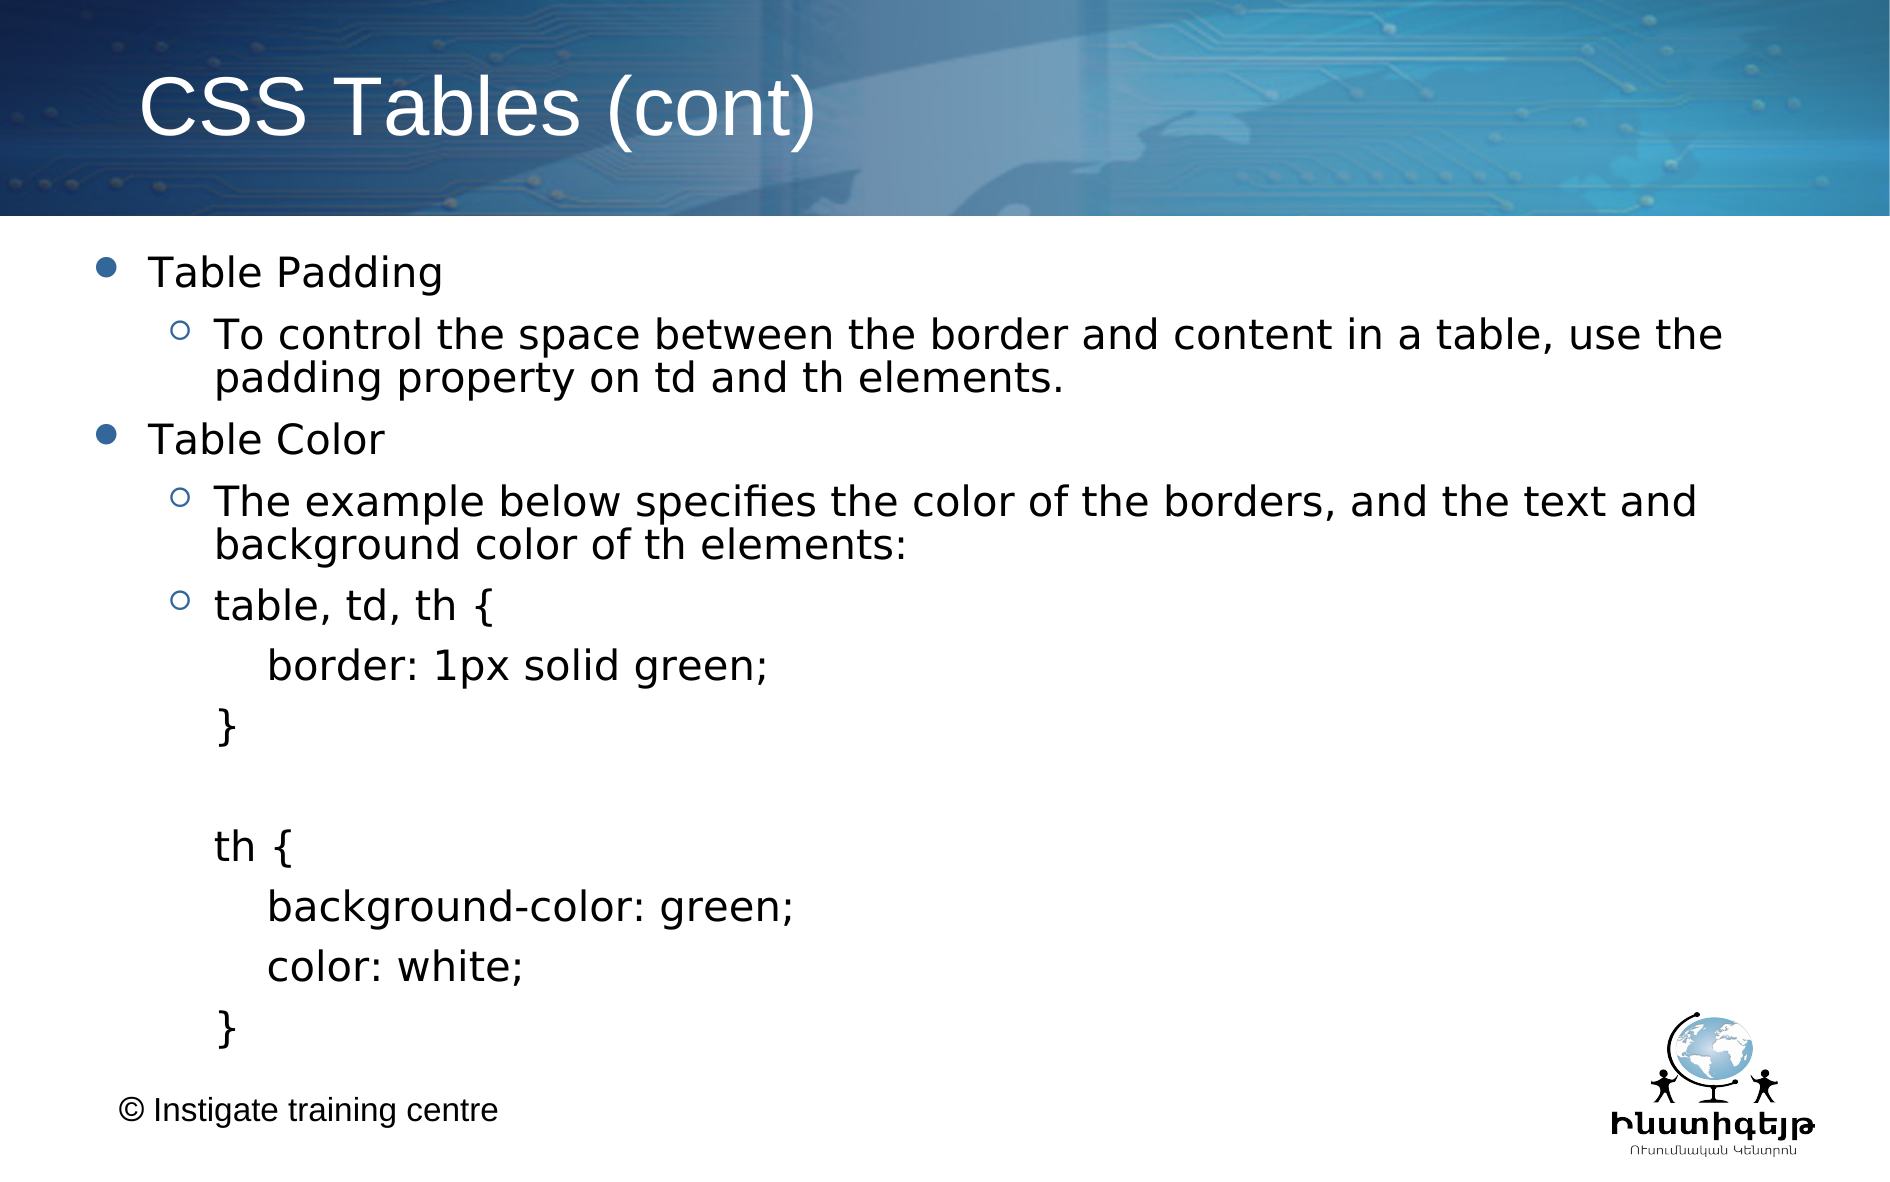

CSS Tables (cont)
# Table Padding
To control the space between the border and content in a table, use the padding property on td and th elements.
Table Color
The example below specifies the color of the borders, and the text and background color of th elements:
table, td, th {
 border: 1px solid green;
}
th {
 background-color: green;
 color: white;
}